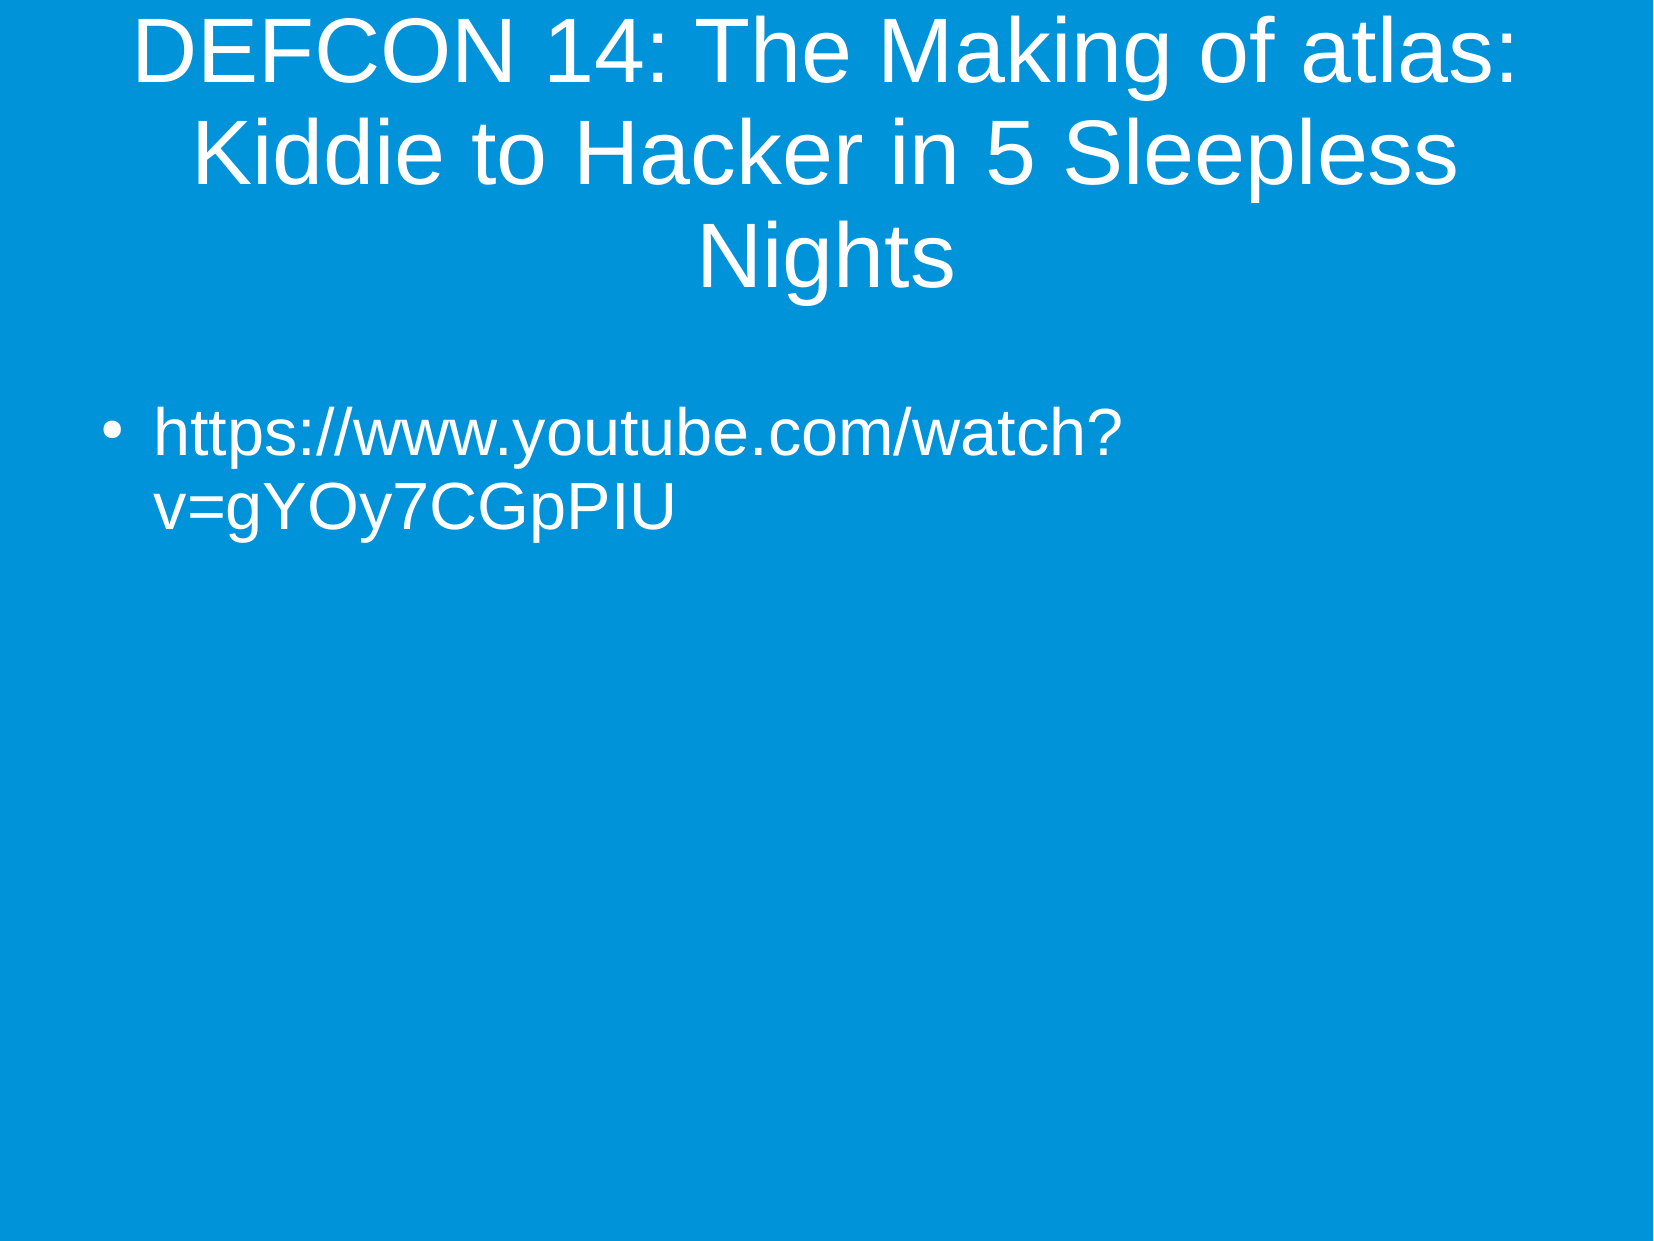

# DEFCON 14: The Making of atlas: Kiddie to Hacker in 5 Sleepless Nights
https://www.youtube.com/watch?v=gYOy7CGpPIU